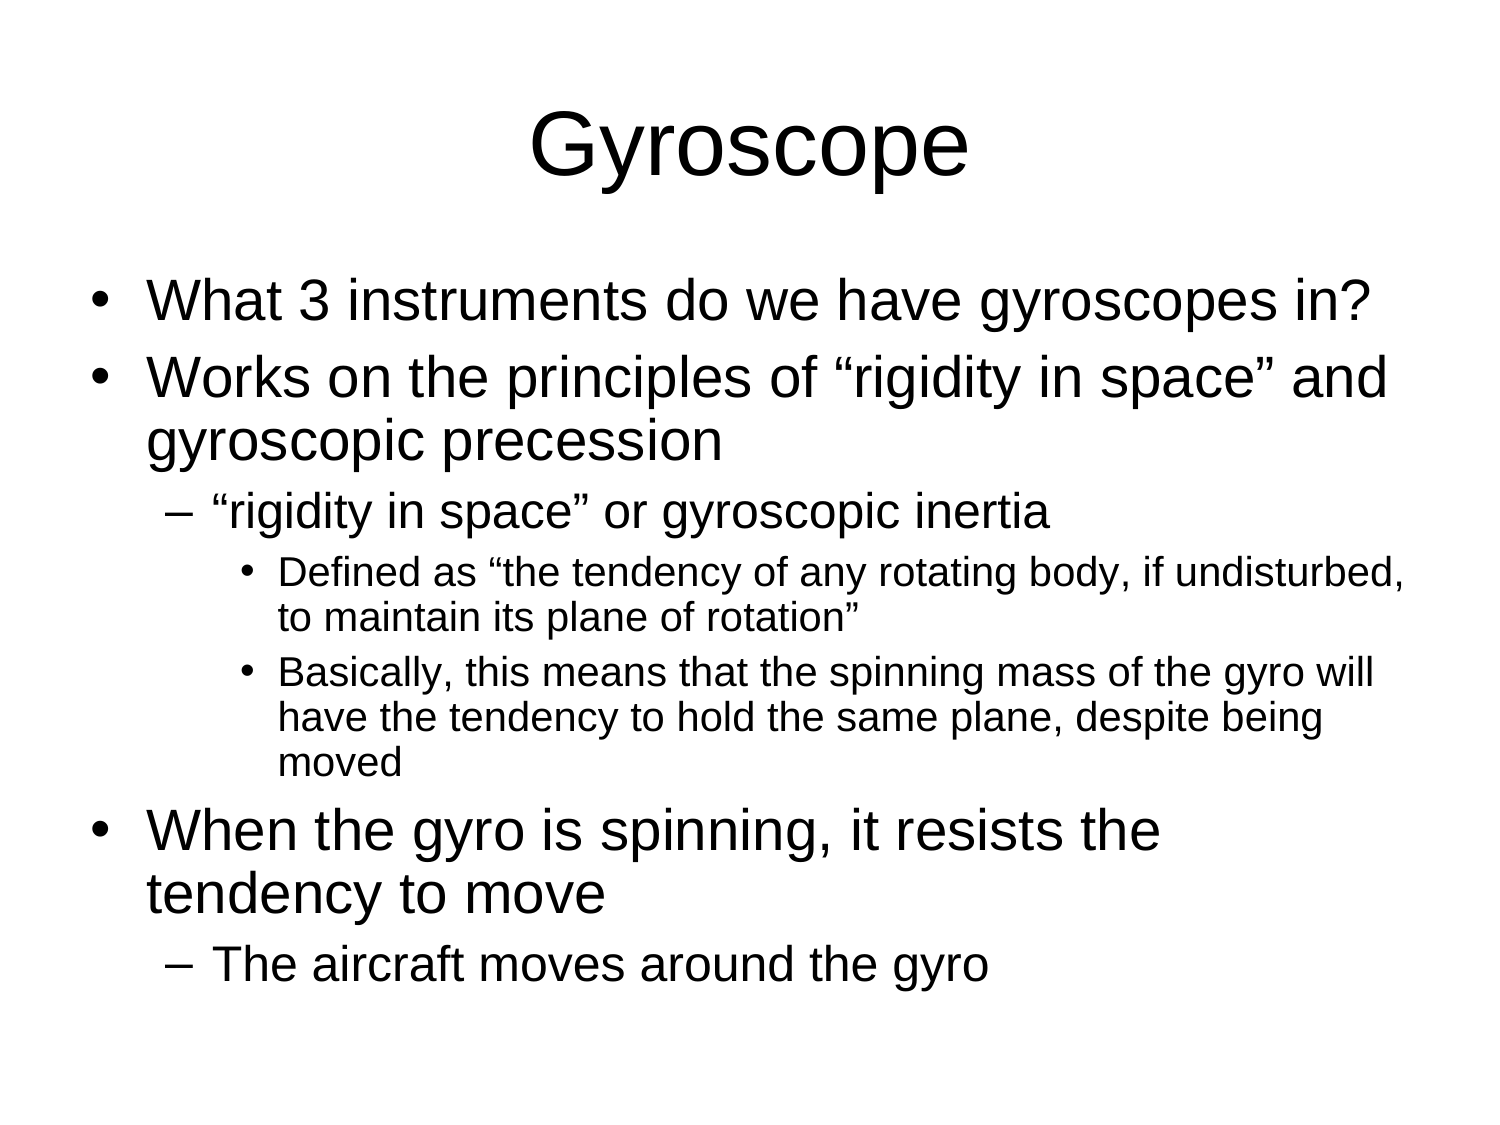

# Gyroscope
What 3 instruments do we have gyroscopes in?
Works on the principles of “rigidity in space” and gyroscopic precession
“rigidity in space” or gyroscopic inertia
Defined as “the tendency of any rotating body, if undisturbed, to maintain its plane of rotation”
Basically, this means that the spinning mass of the gyro will have the tendency to hold the same plane, despite being moved
When the gyro is spinning, it resists the tendency to move
The aircraft moves around the gyro